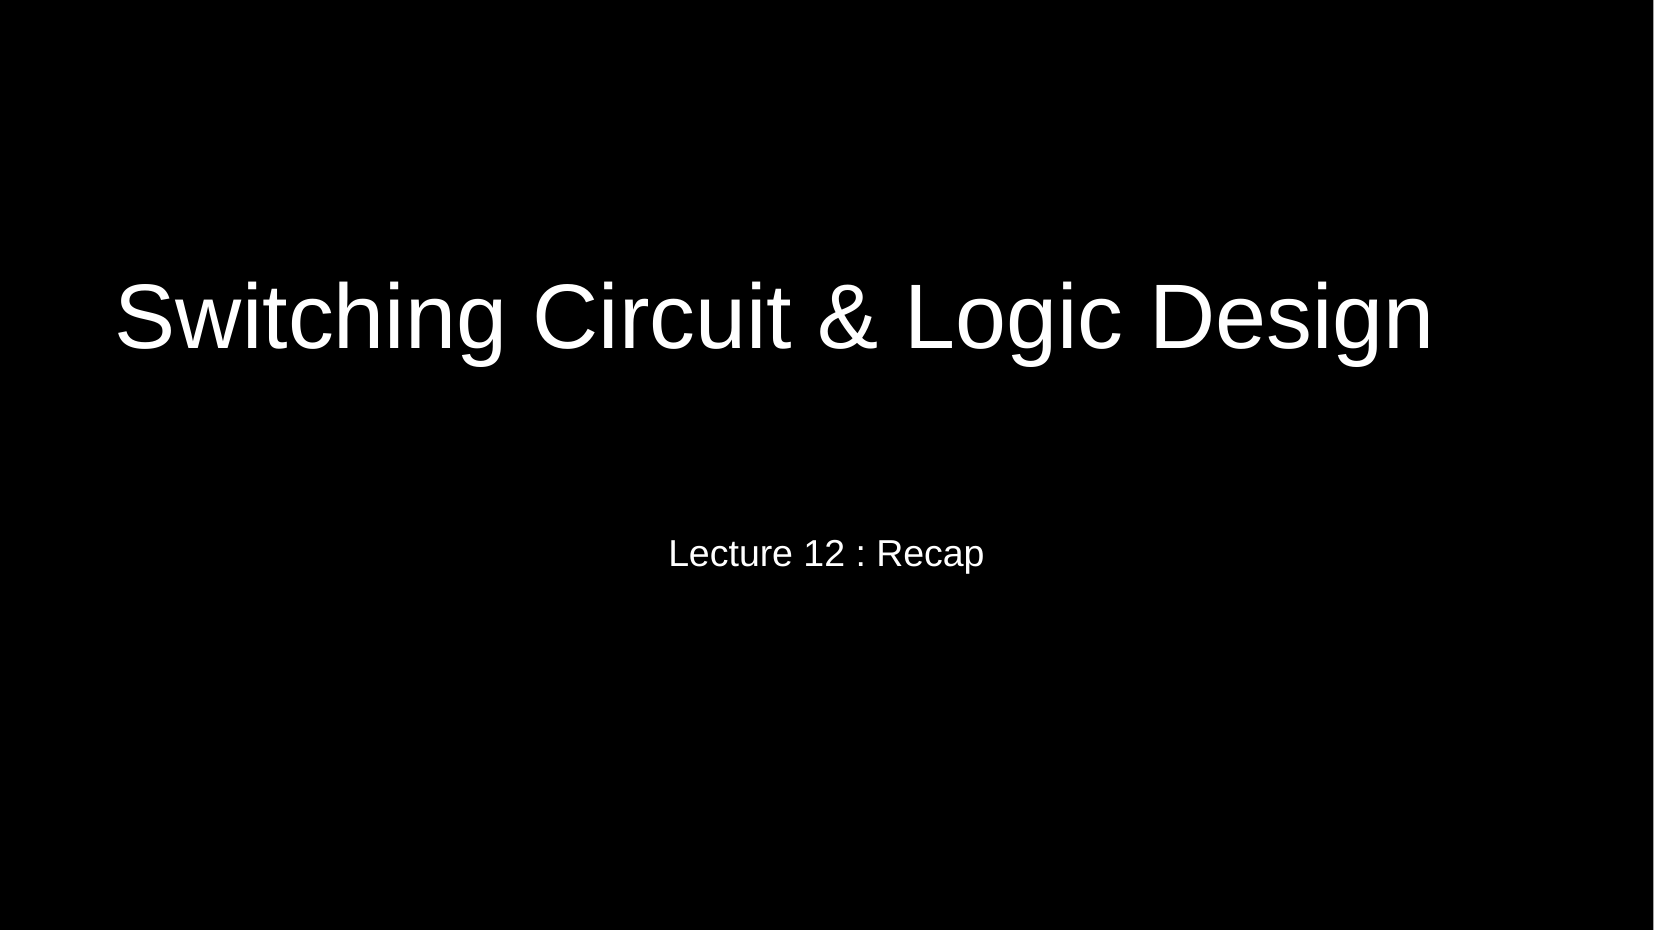

# Switching Circuit & Logic Design
Lecture 12 : Recap